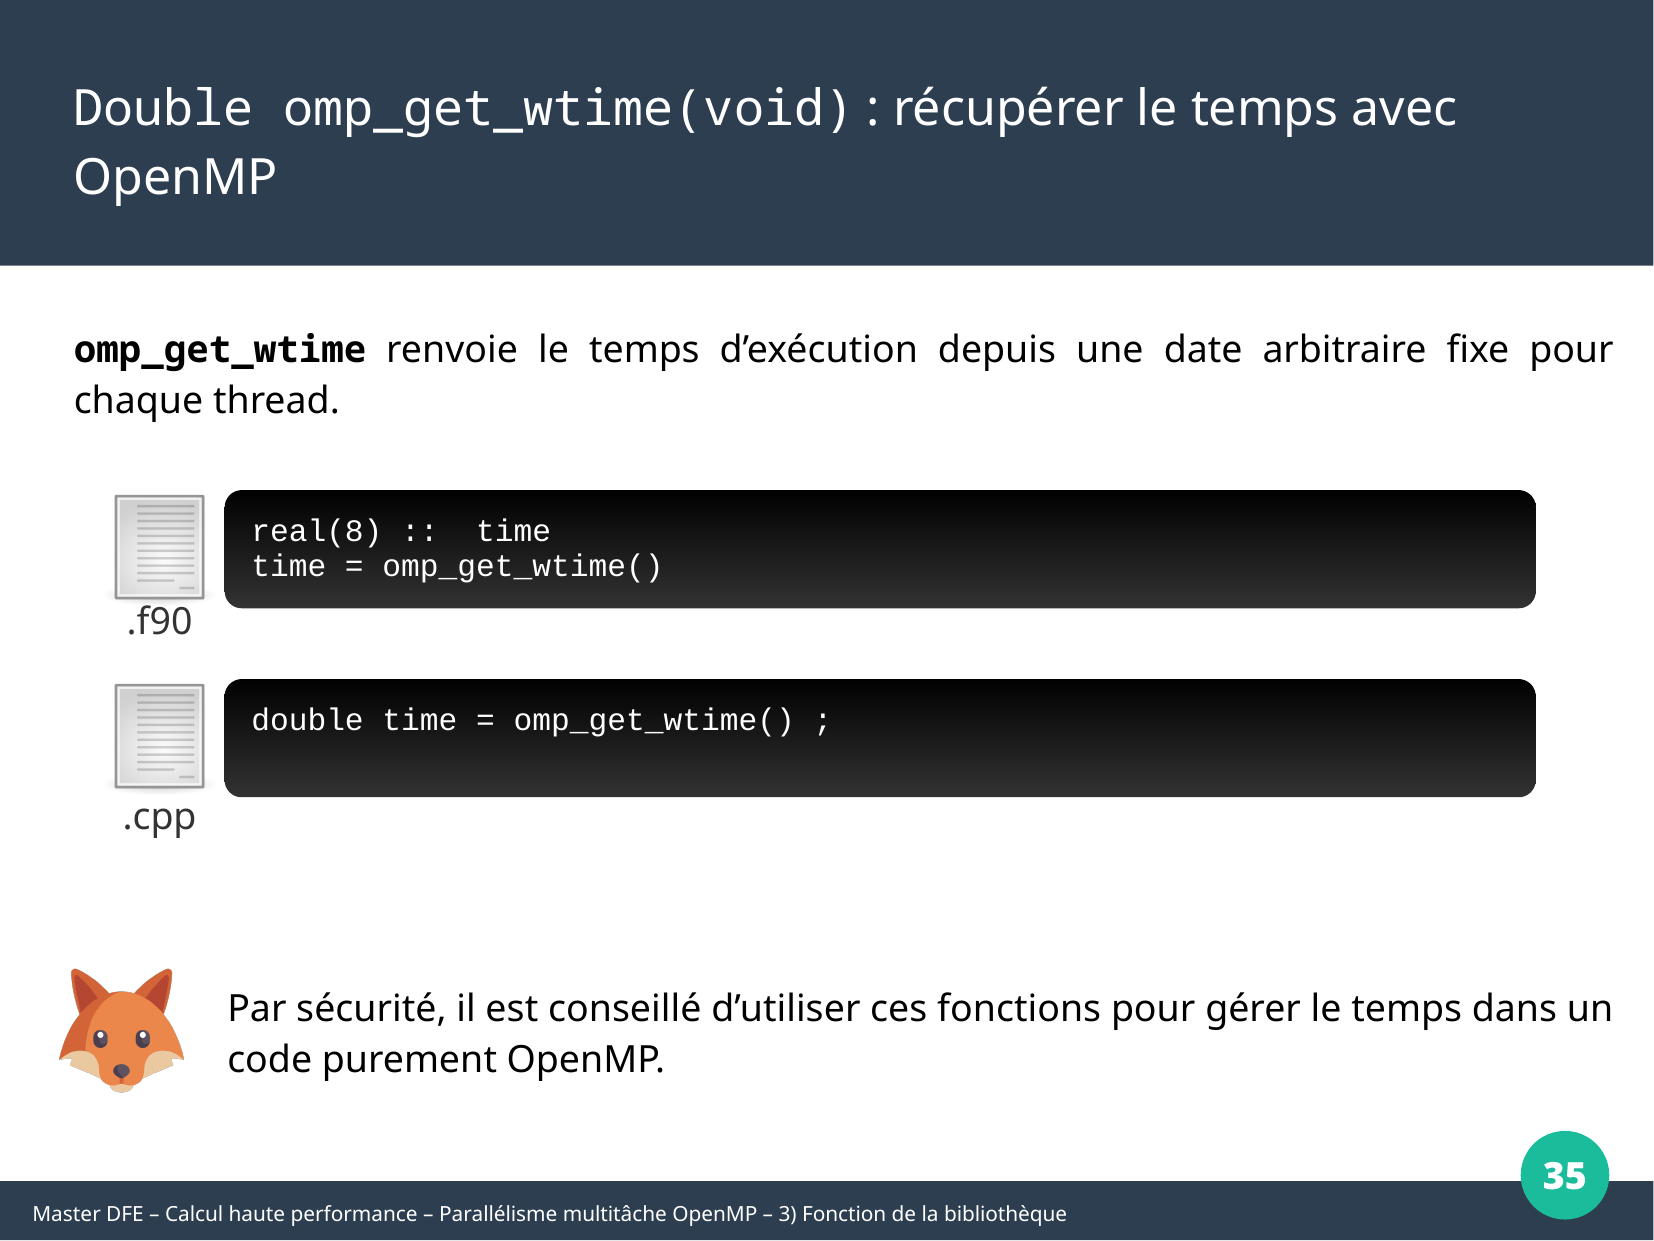

Double omp_get_wtime(void) : récupérer le temps avec OpenMP
omp_get_wtime renvoie le temps d’exécution depuis une date arbitraire fixe pour chaque thread.
real(8) :: time
time = omp_get_wtime()
.f90
double time = omp_get_wtime() ;
.cpp
Par sécurité, il est conseillé d’utiliser ces fonctions pour gérer le temps dans un code purement OpenMP.
35
Master DFE – Calcul haute performance – Parallélisme multitâche OpenMP – 3) Fonction de la bibliothèque